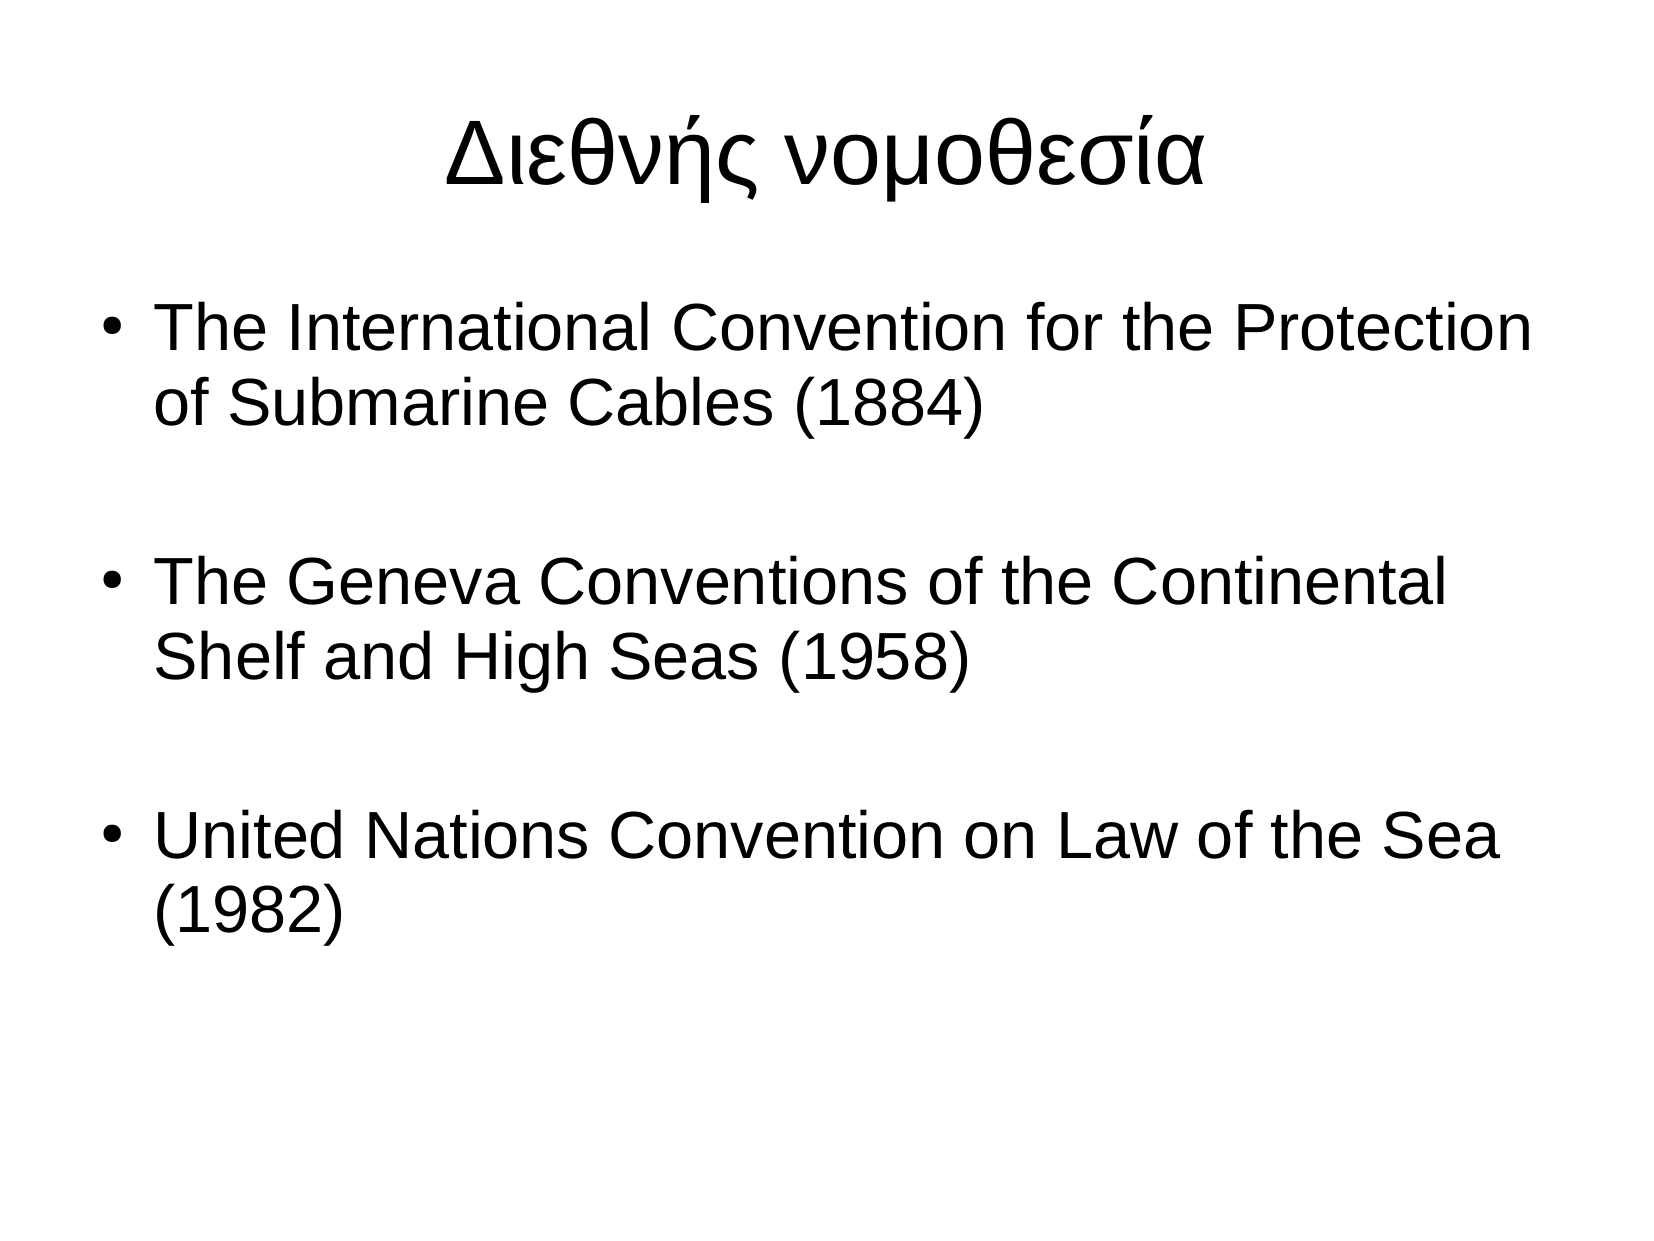

# Διεθνής νομοθεσία
The International Convention for the Protection of Submarine Cables (1884)
The Geneva Conventions of the Continental Shelf and High Seas (1958)
United Nations Convention on Law of the Sea (1982)